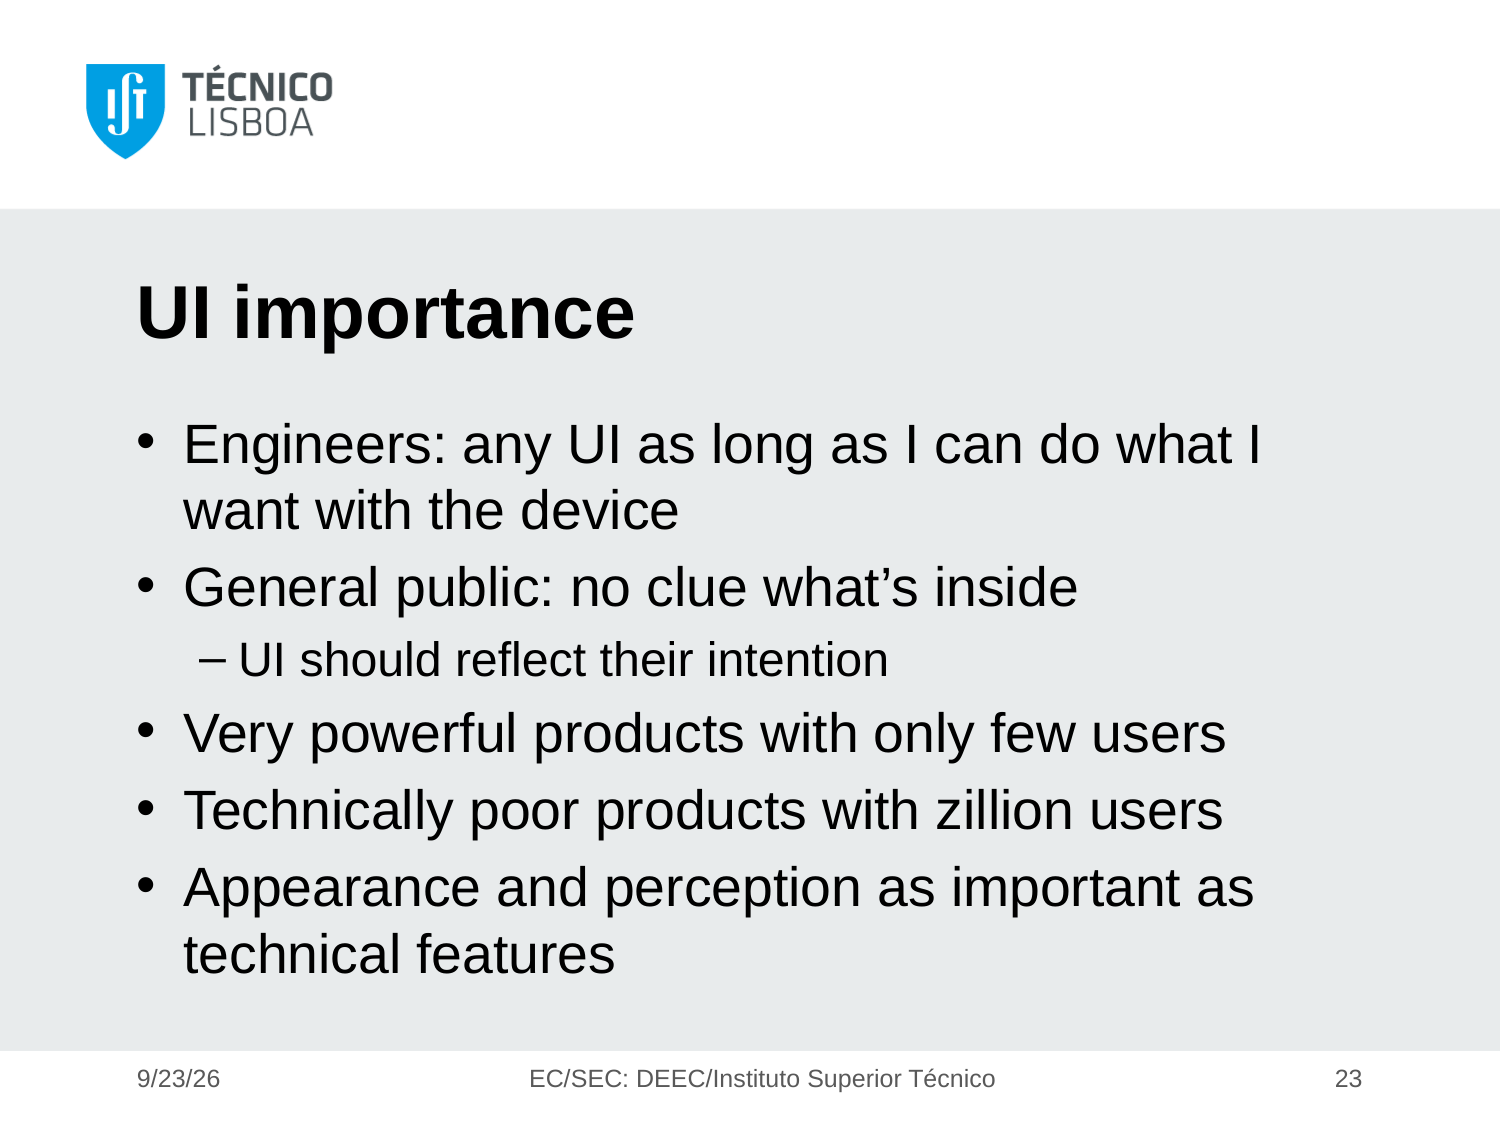

# UI importance
Engineers: any UI as long as I can do what I want with the device
General public: no clue what’s inside
UI should reflect their intention
Very powerful products with only few users
Technically poor products with zillion users
Appearance and perception as important as technical features
EC/SEC: DEEC/Instituto Superior Técnico